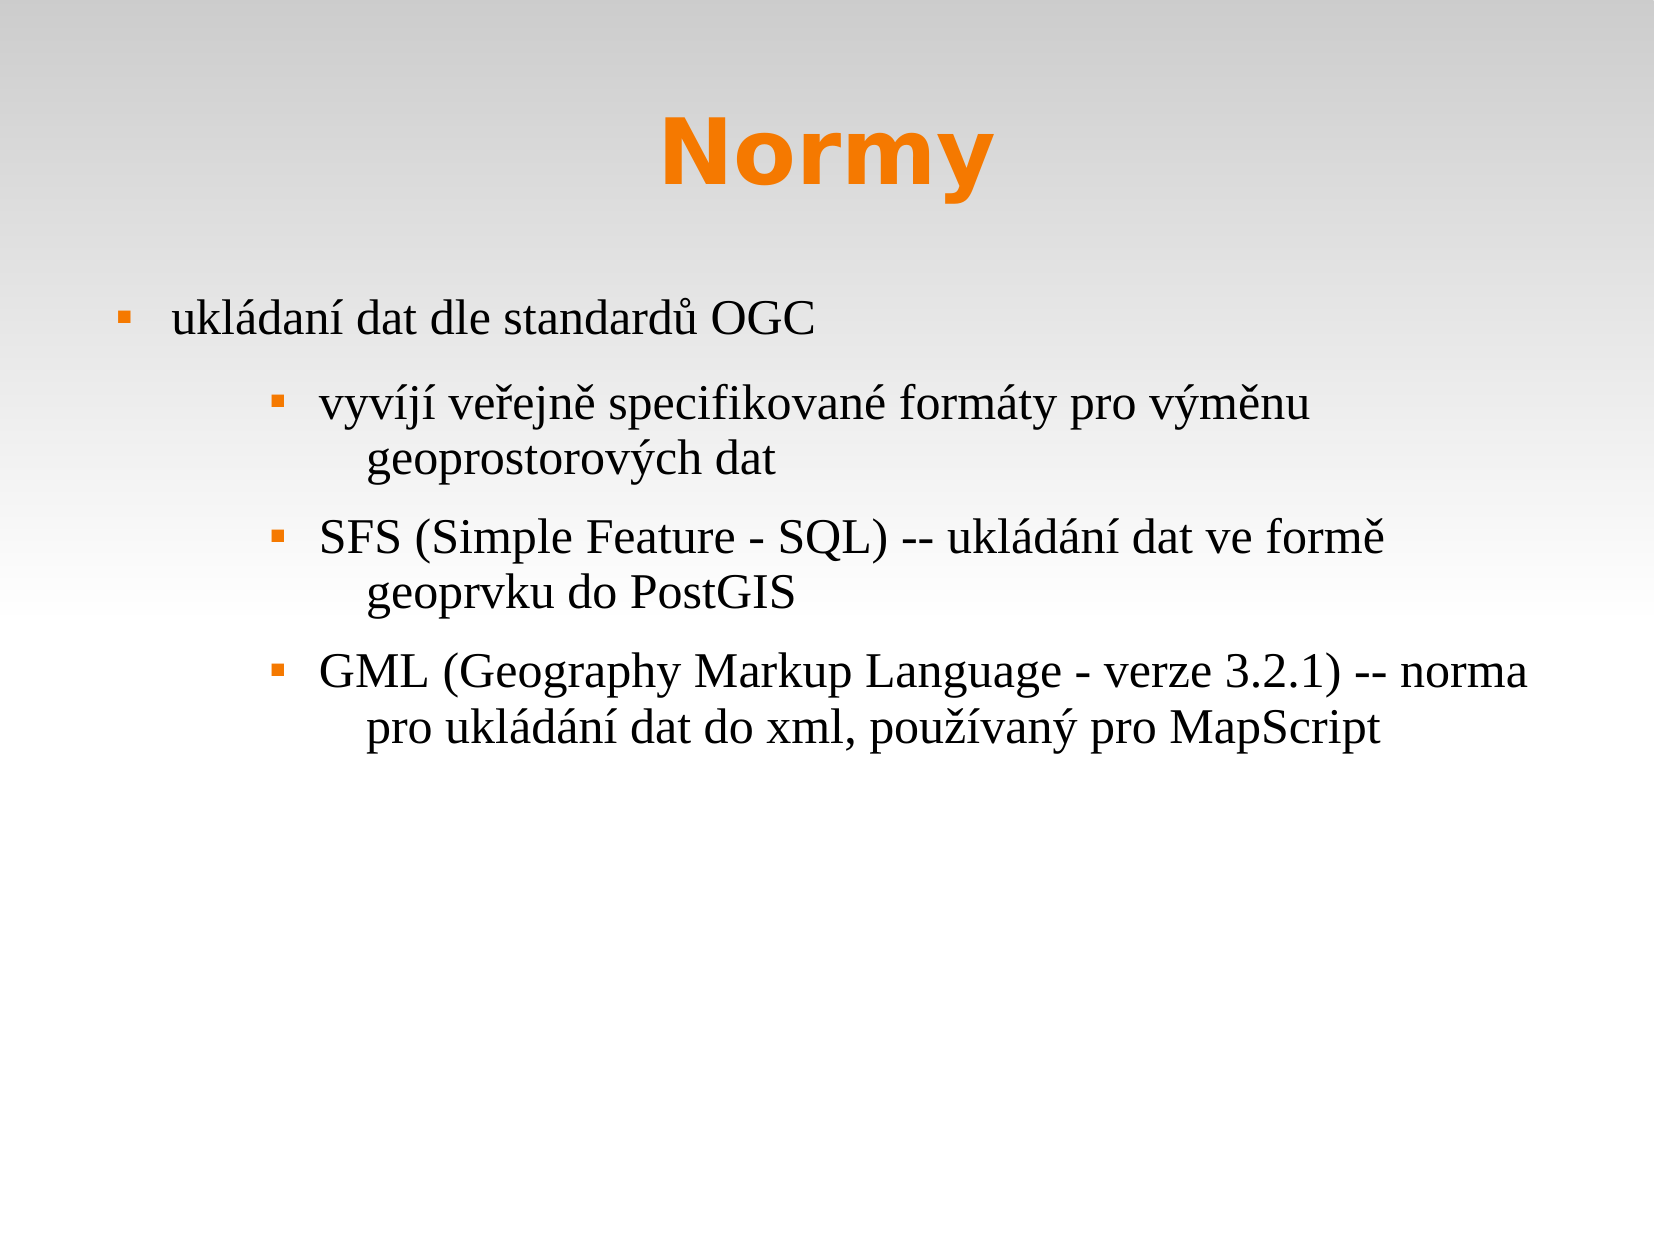

# Normy
ukládaní dat dle standardů OGC
vyvíjí veřejně specifikované formáty pro výměnu geoprostorových dat
SFS (Simple Feature - SQL) -- ukládání dat ve formě geoprvku do PostGIS
GML (Geography Markup Language - verze 3.2.1) -- norma pro ukládání dat do xml, používaný pro MapScript